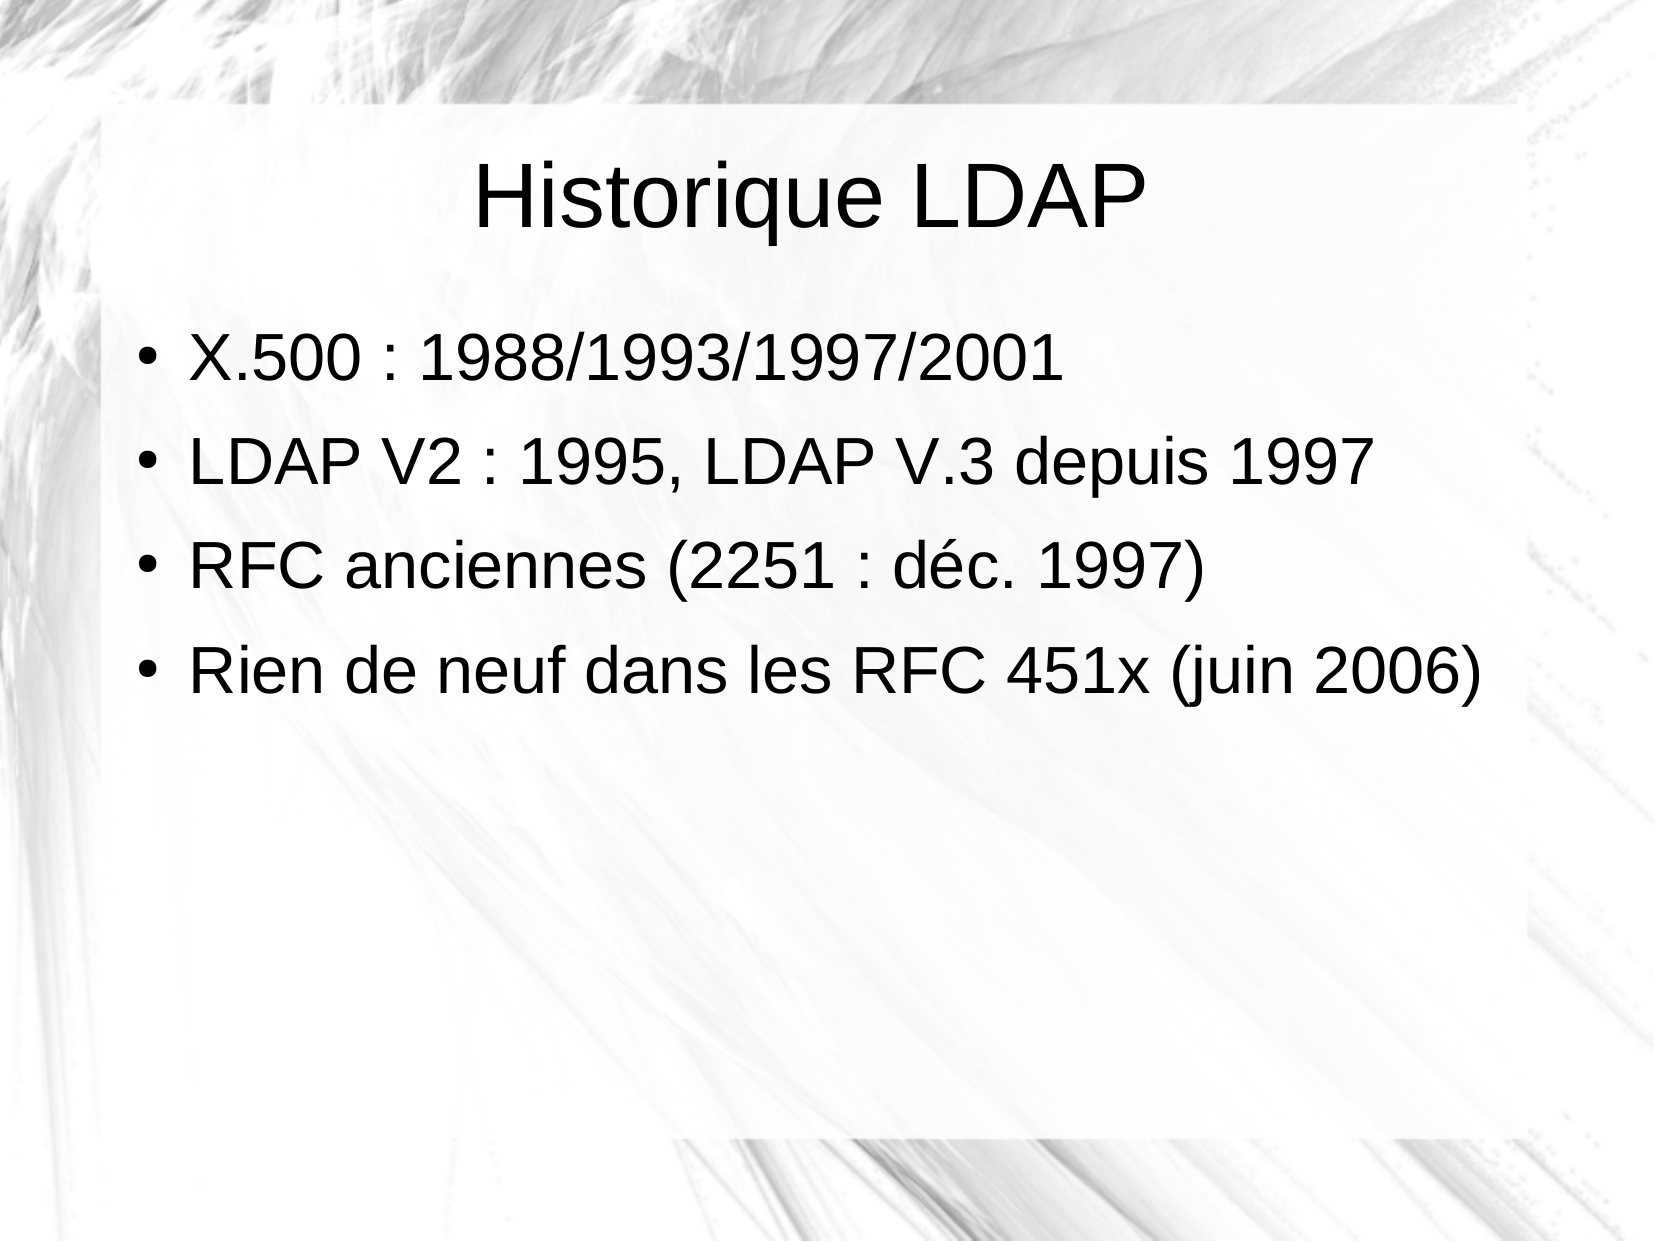

# Historique LDAP
X.500 : 1988/1993/1997/2001
LDAP V2 : 1995, LDAP V.3 depuis 1997
RFC anciennes (2251 : déc. 1997)
Rien de neuf dans les RFC 451x (juin 2006)